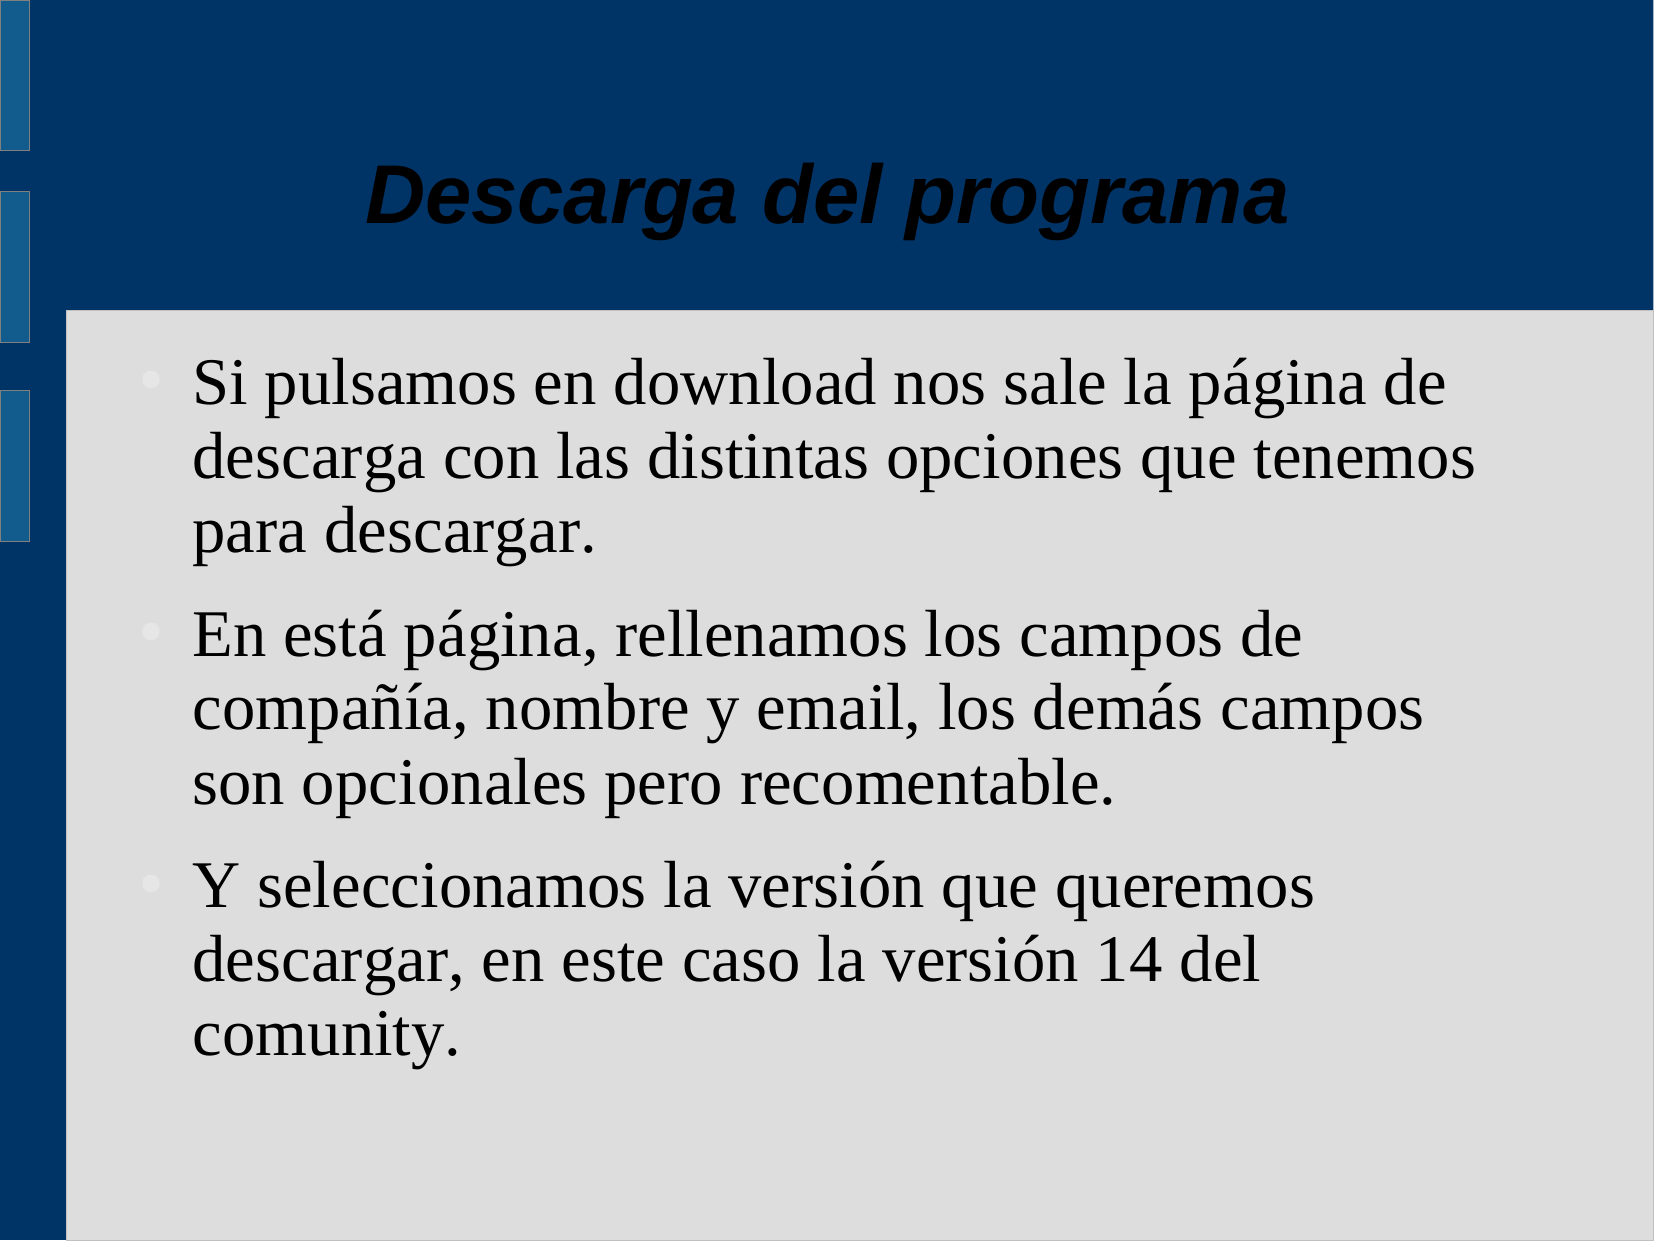

# Descarga del programa
Si pulsamos en download nos sale la página de descarga con las distintas opciones que tenemos para descargar.
En está página, rellenamos los campos de compañía, nombre y email, los demás campos son opcionales pero recomentable.
Y seleccionamos la versión que queremos descargar, en este caso la versión 14 del comunity.